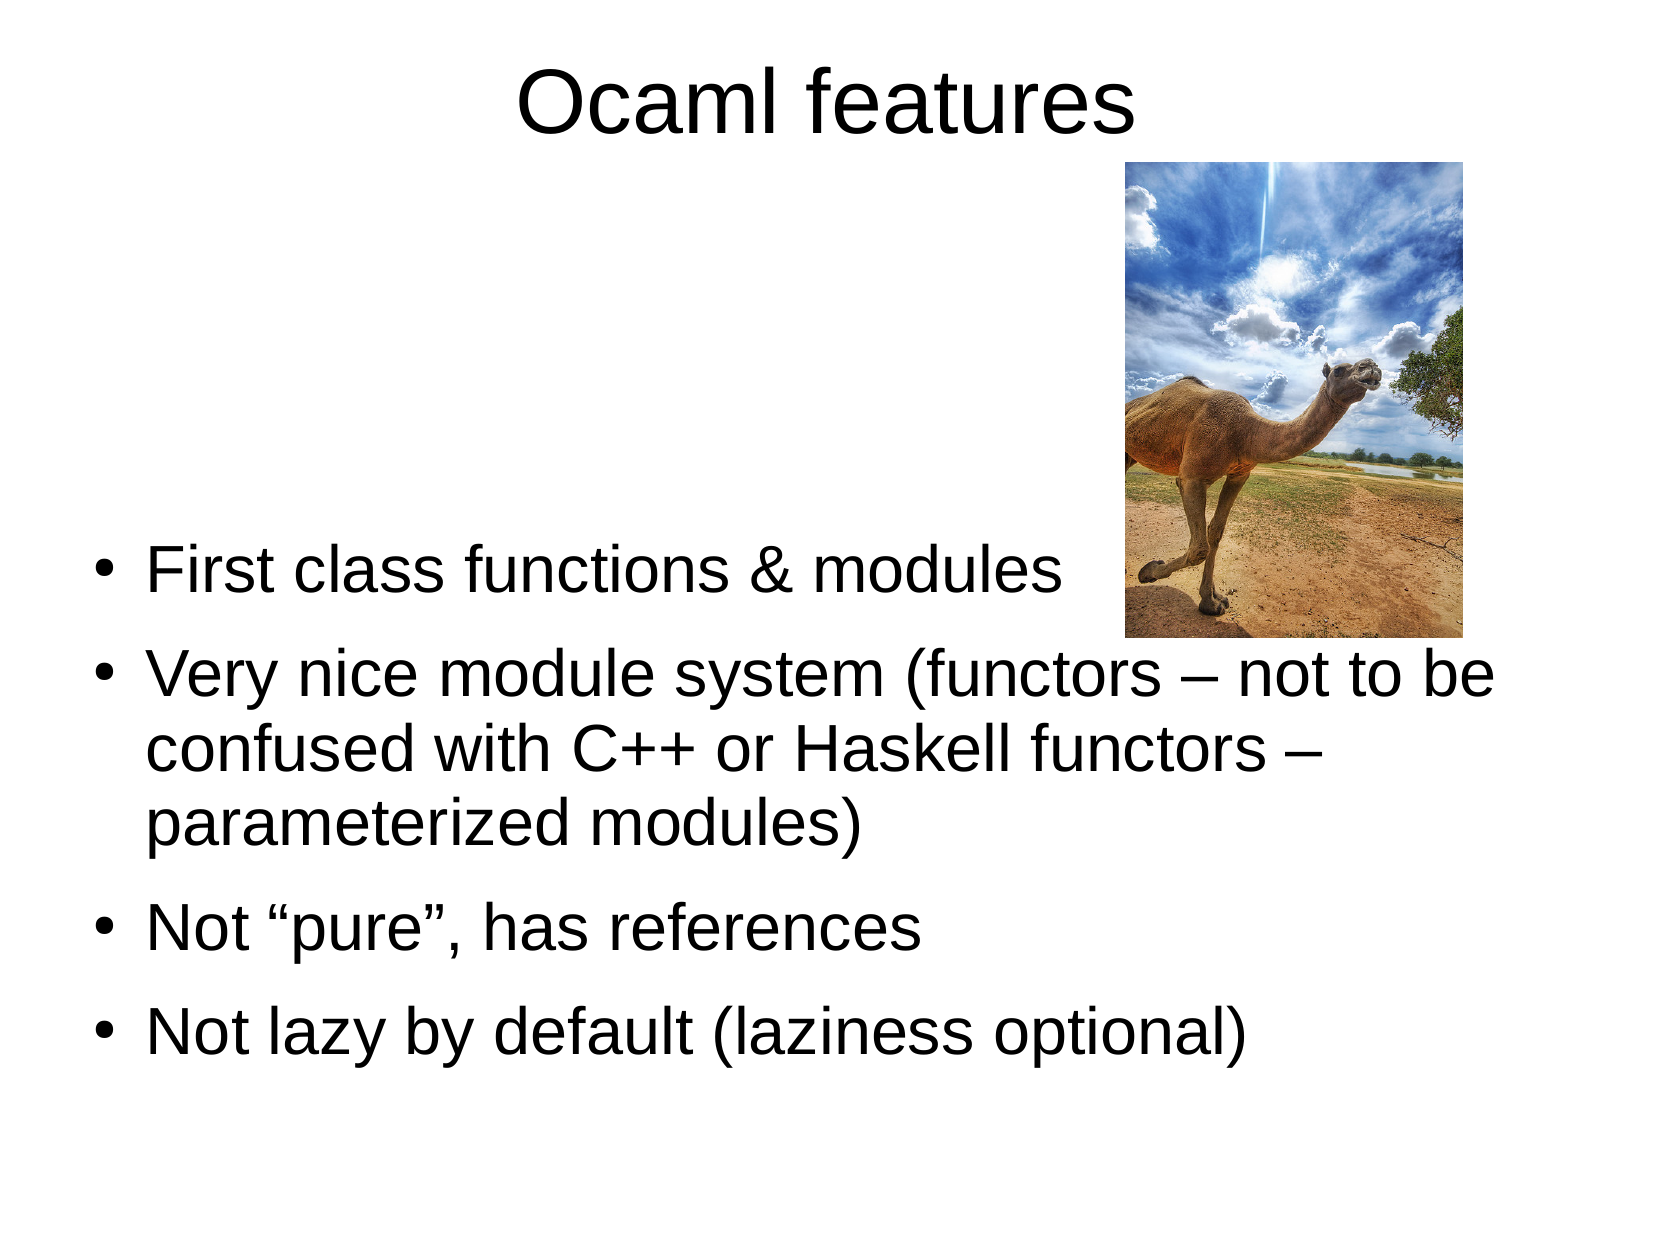

# Ocaml features
First class functions & modules
Very nice module system (functors – not to be confused with C++ or Haskell functors – parameterized modules)
Not “pure”, has references
Not lazy by default (laziness optional)